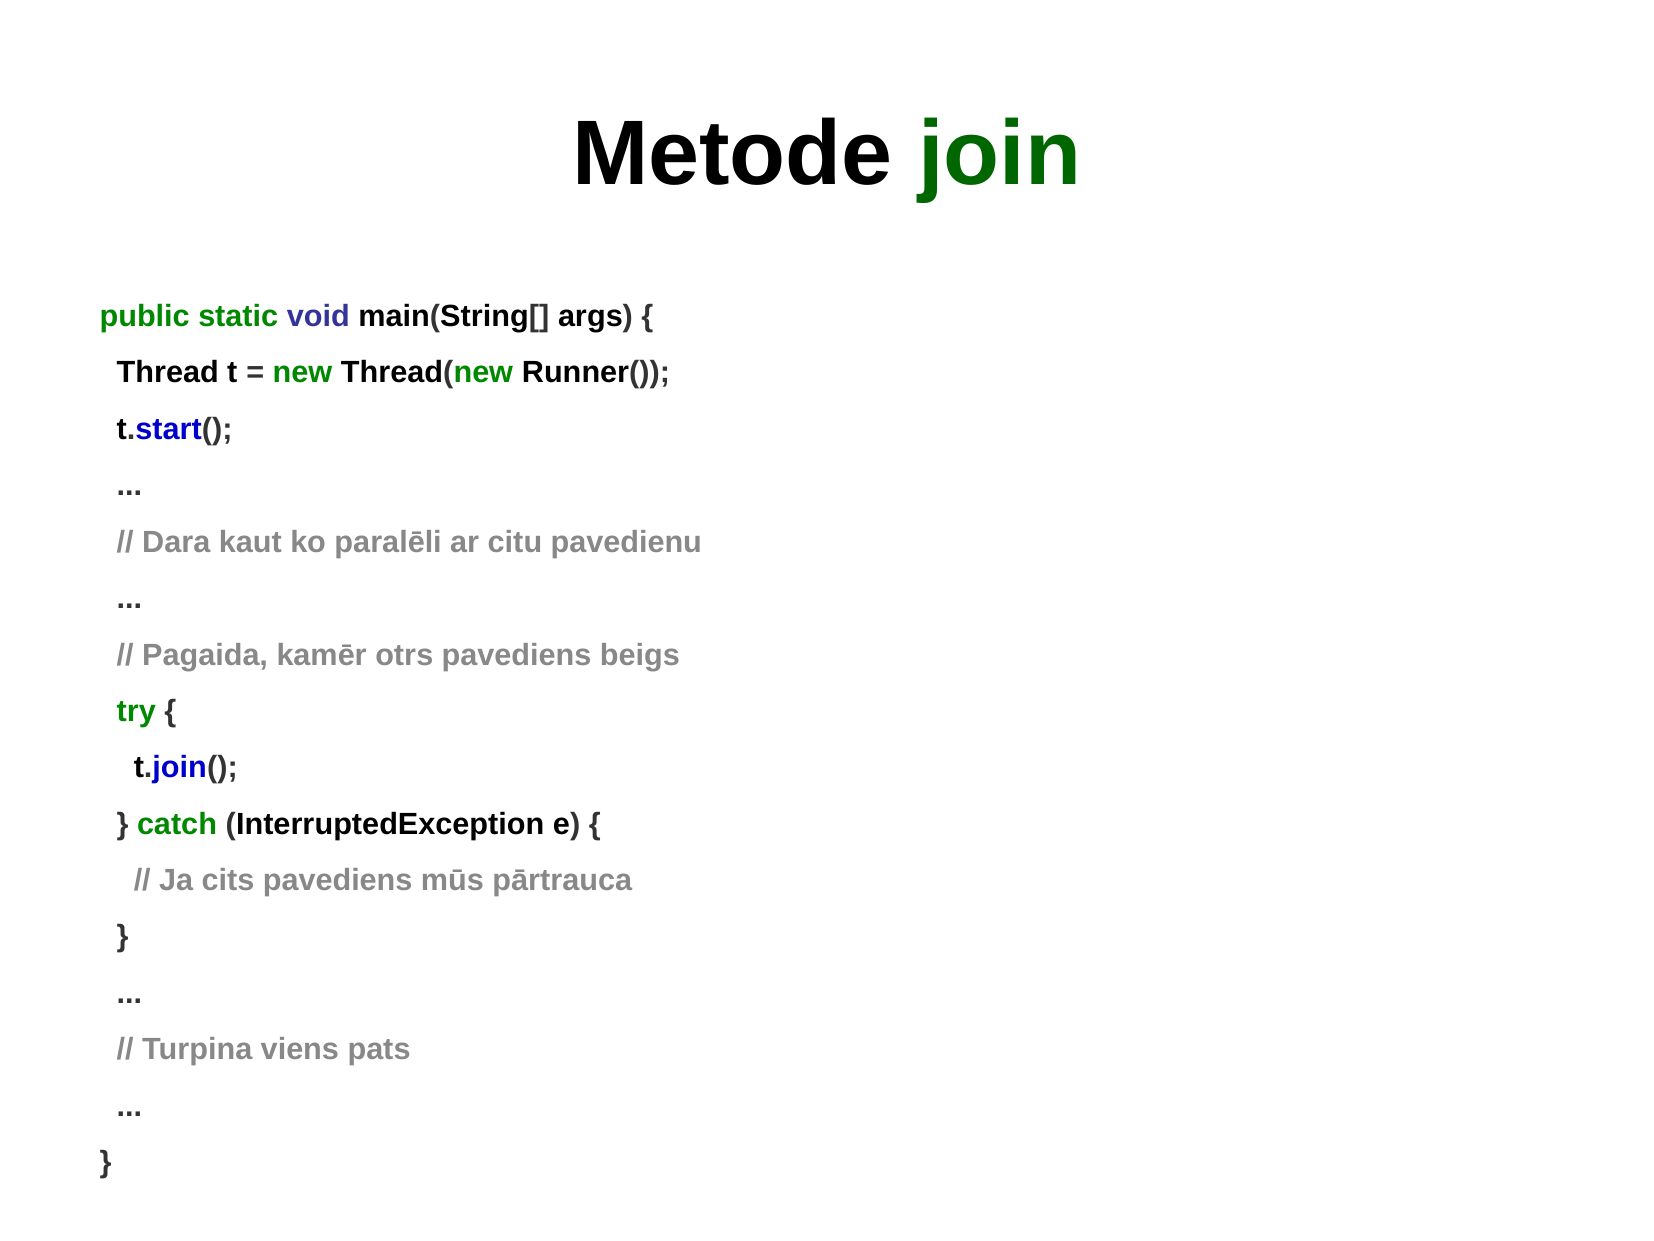

# Metode join
 public static void main(String[] args) {
 Thread t = new Thread(new Runner());
 t.start();
 ...
 // Dara kaut ko paralēli ar citu pavedienu
 ...
 // Pagaida, kamēr otrs pavediens beigs
 try {
 t.join();
 } catch (InterruptedException e) {
 // Ja cits pavediens mūs pārtrauca
 }
 ...
 // Turpina viens pats
 ...
 }